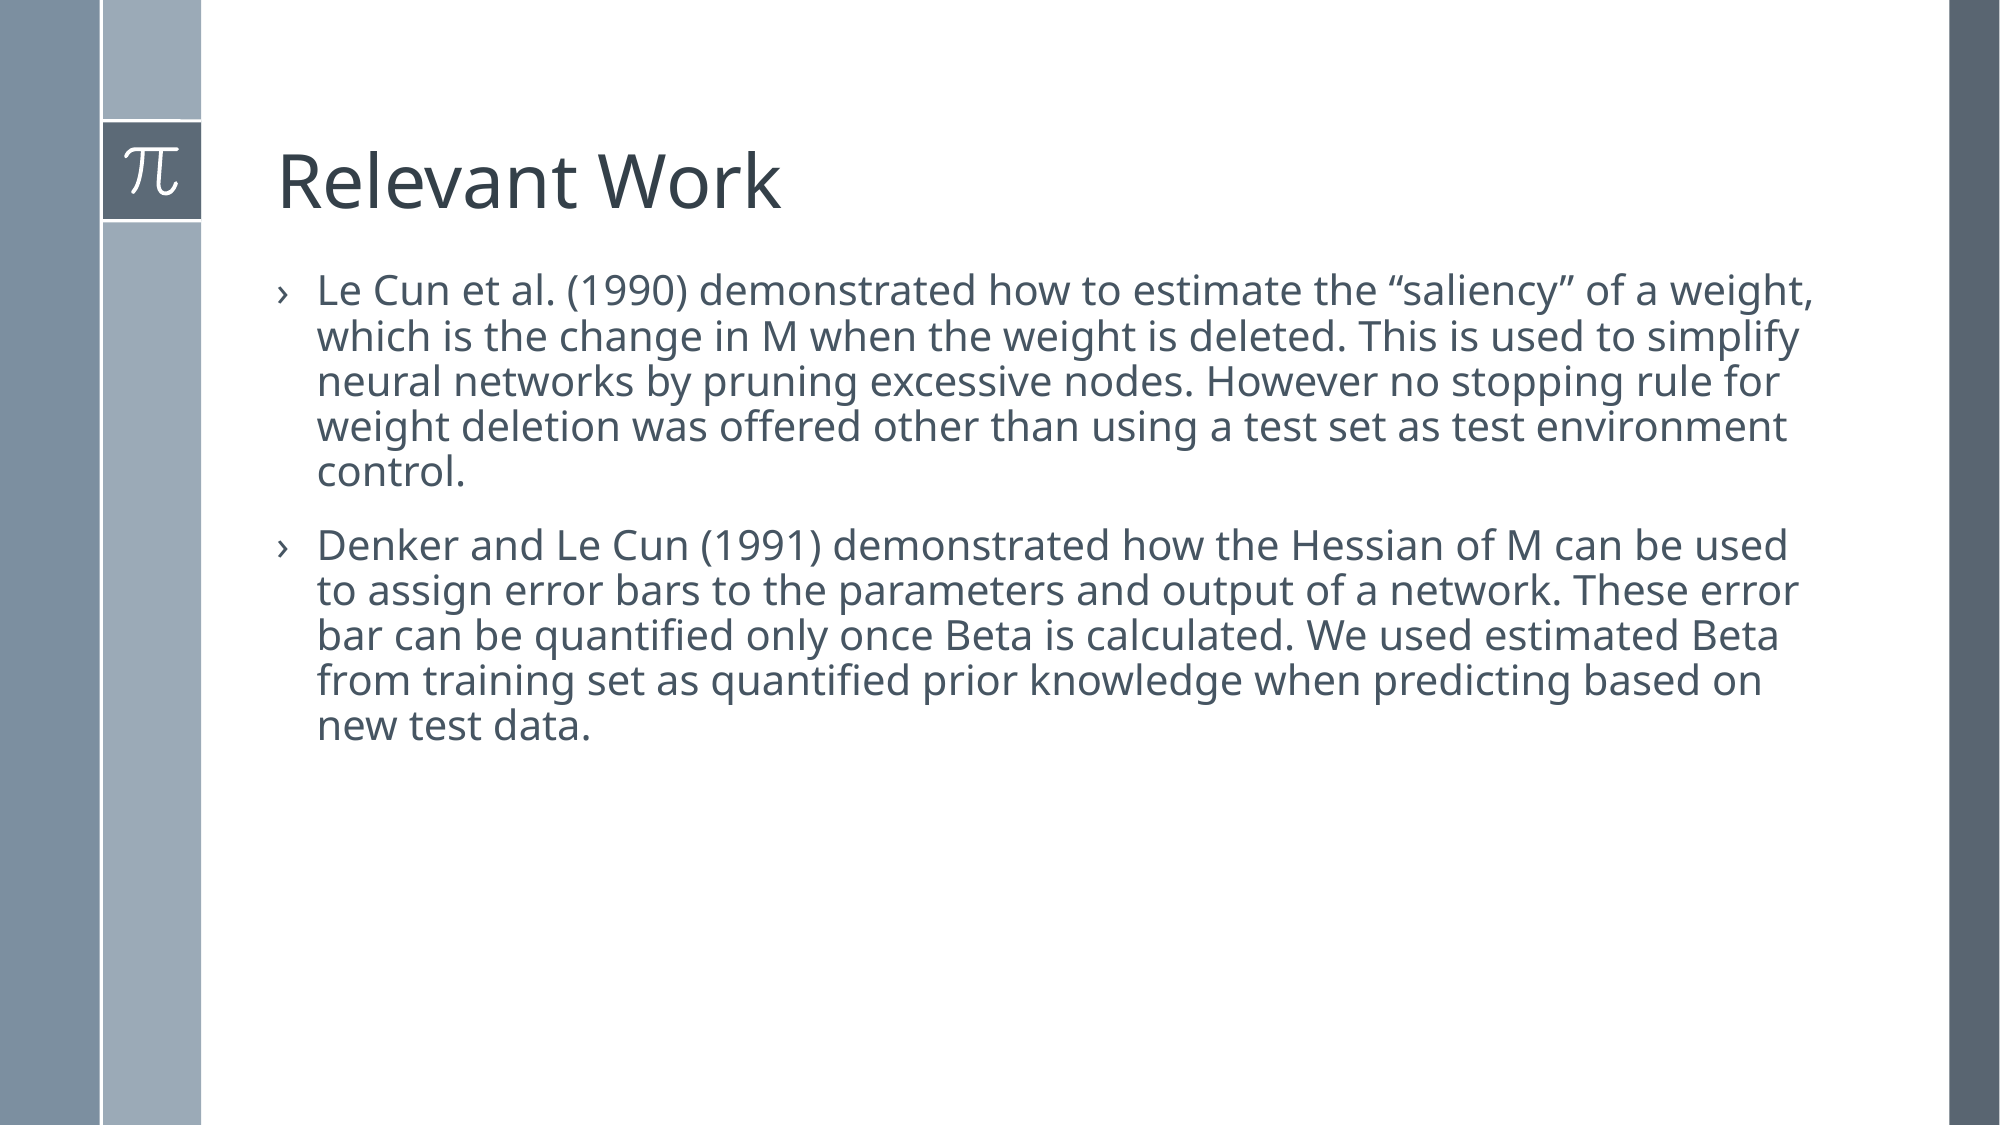

Relevant Work
Le Cun et al. (1990) demonstrated how to estimate the “saliency” of a weight, which is the change in M when the weight is deleted. This is used to simplify neural networks by pruning excessive nodes. However no stopping rule for weight deletion was offered other than using a test set as test environment control.
Denker and Le Cun (1991) demonstrated how the Hessian of M can be used to assign error bars to the parameters and output of a network. These error bar can be quantified only once Beta is calculated. We used estimated Beta from training set as quantified prior knowledge when predicting based on new test data.